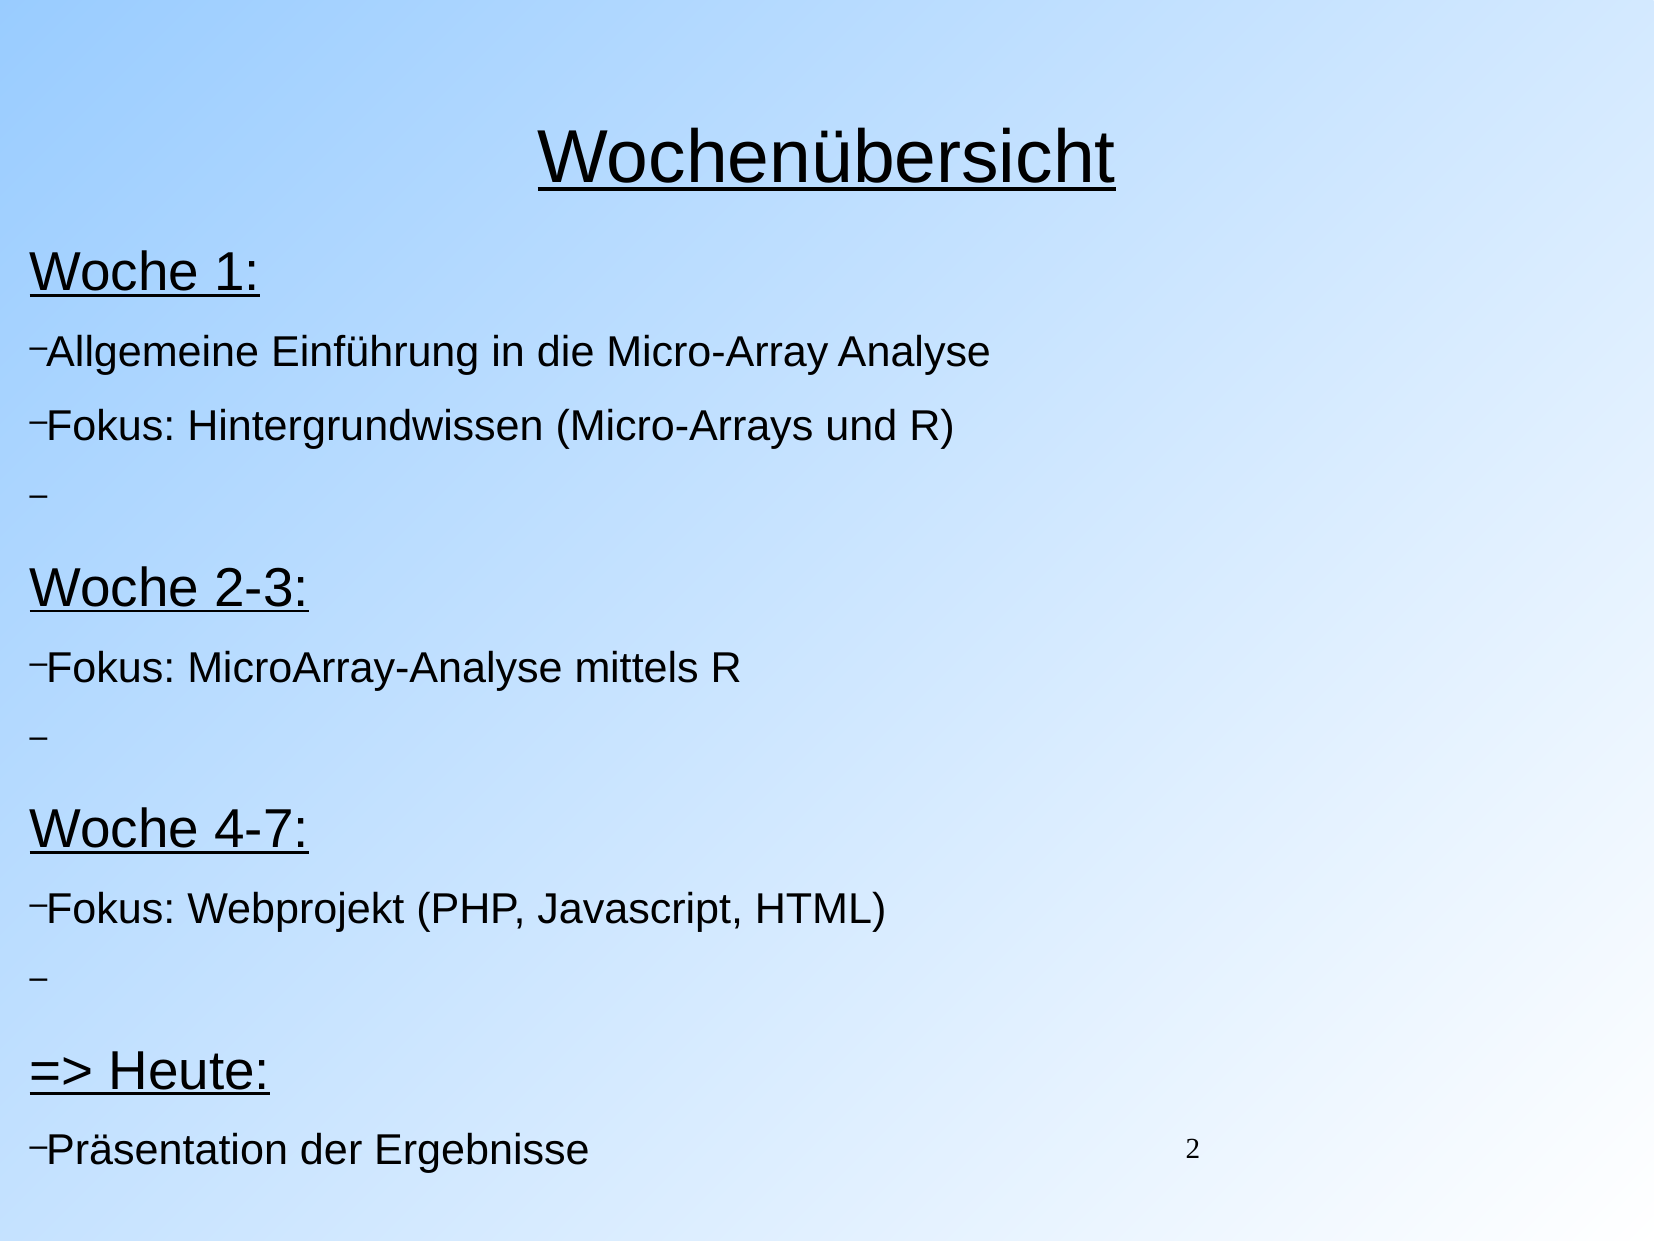

# Wochenübersicht
Woche 1:
Allgemeine Einführung in die Micro-Array Analyse
Fokus: Hintergrundwissen (Micro-Arrays und R)
Woche 2-3:
Fokus: MicroArray-Analyse mittels R
Woche 4-7:
Fokus: Webprojekt (PHP, Javascript, HTML)
=> Heute:
Präsentation der Ergebnisse